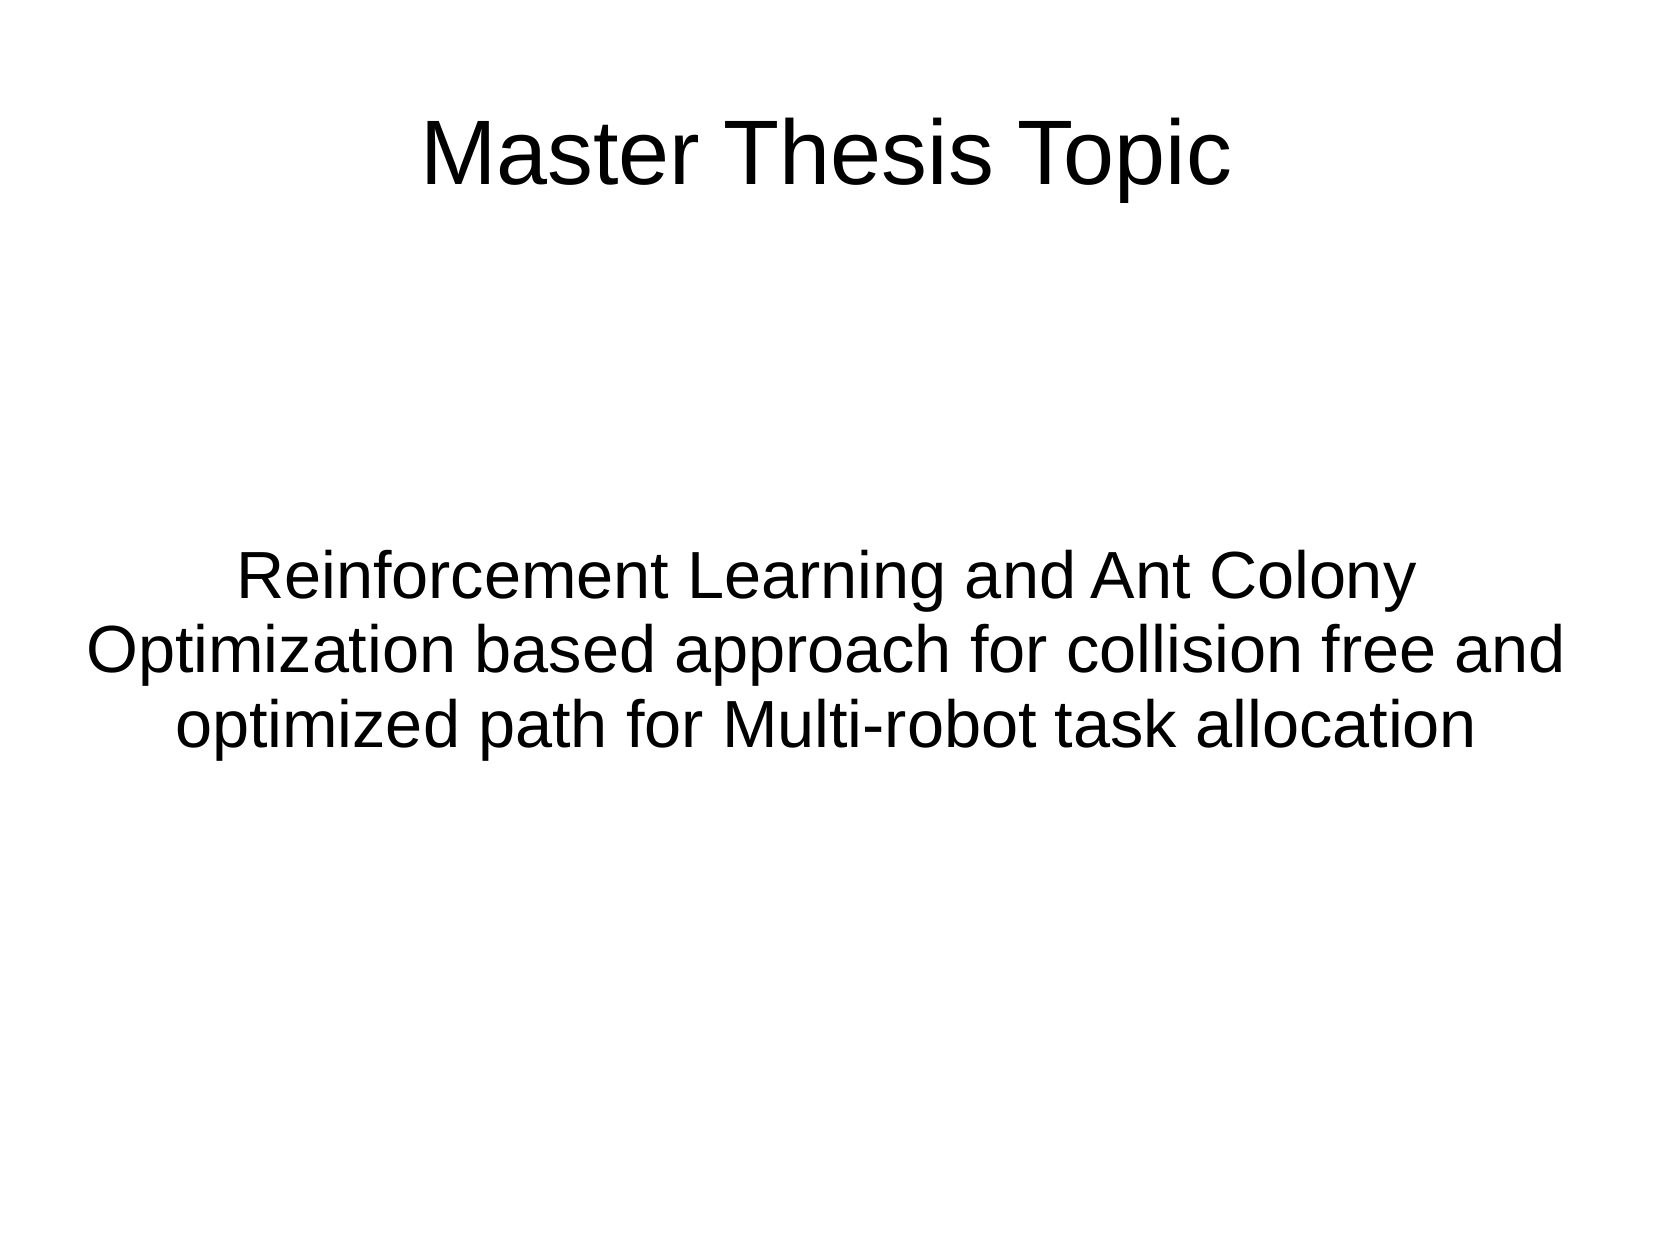

# Master Thesis Topic
Reinforcement Learning and Ant Colony Optimization based approach for collision free and optimized path for Multi-robot task allocation